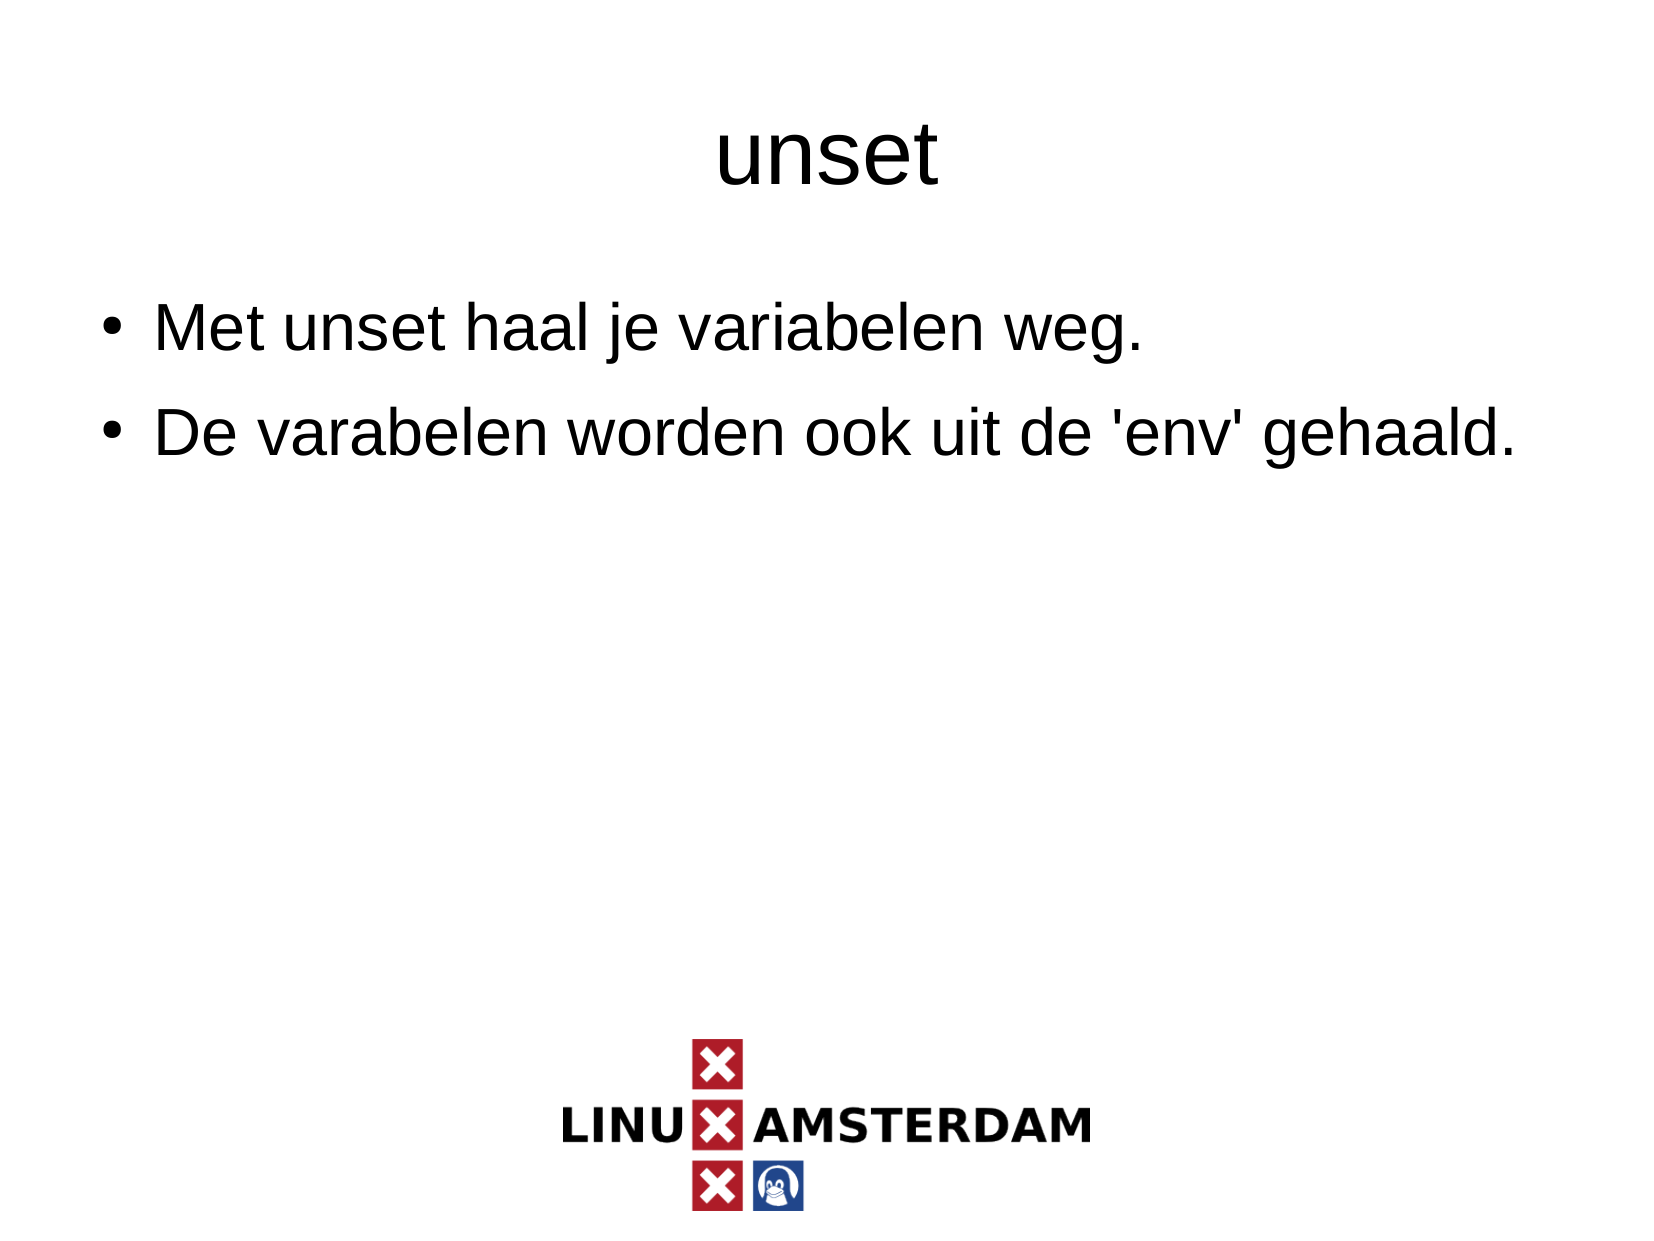

# unset
Met unset haal je variabelen weg.
De varabelen worden ook uit de 'env' gehaald.